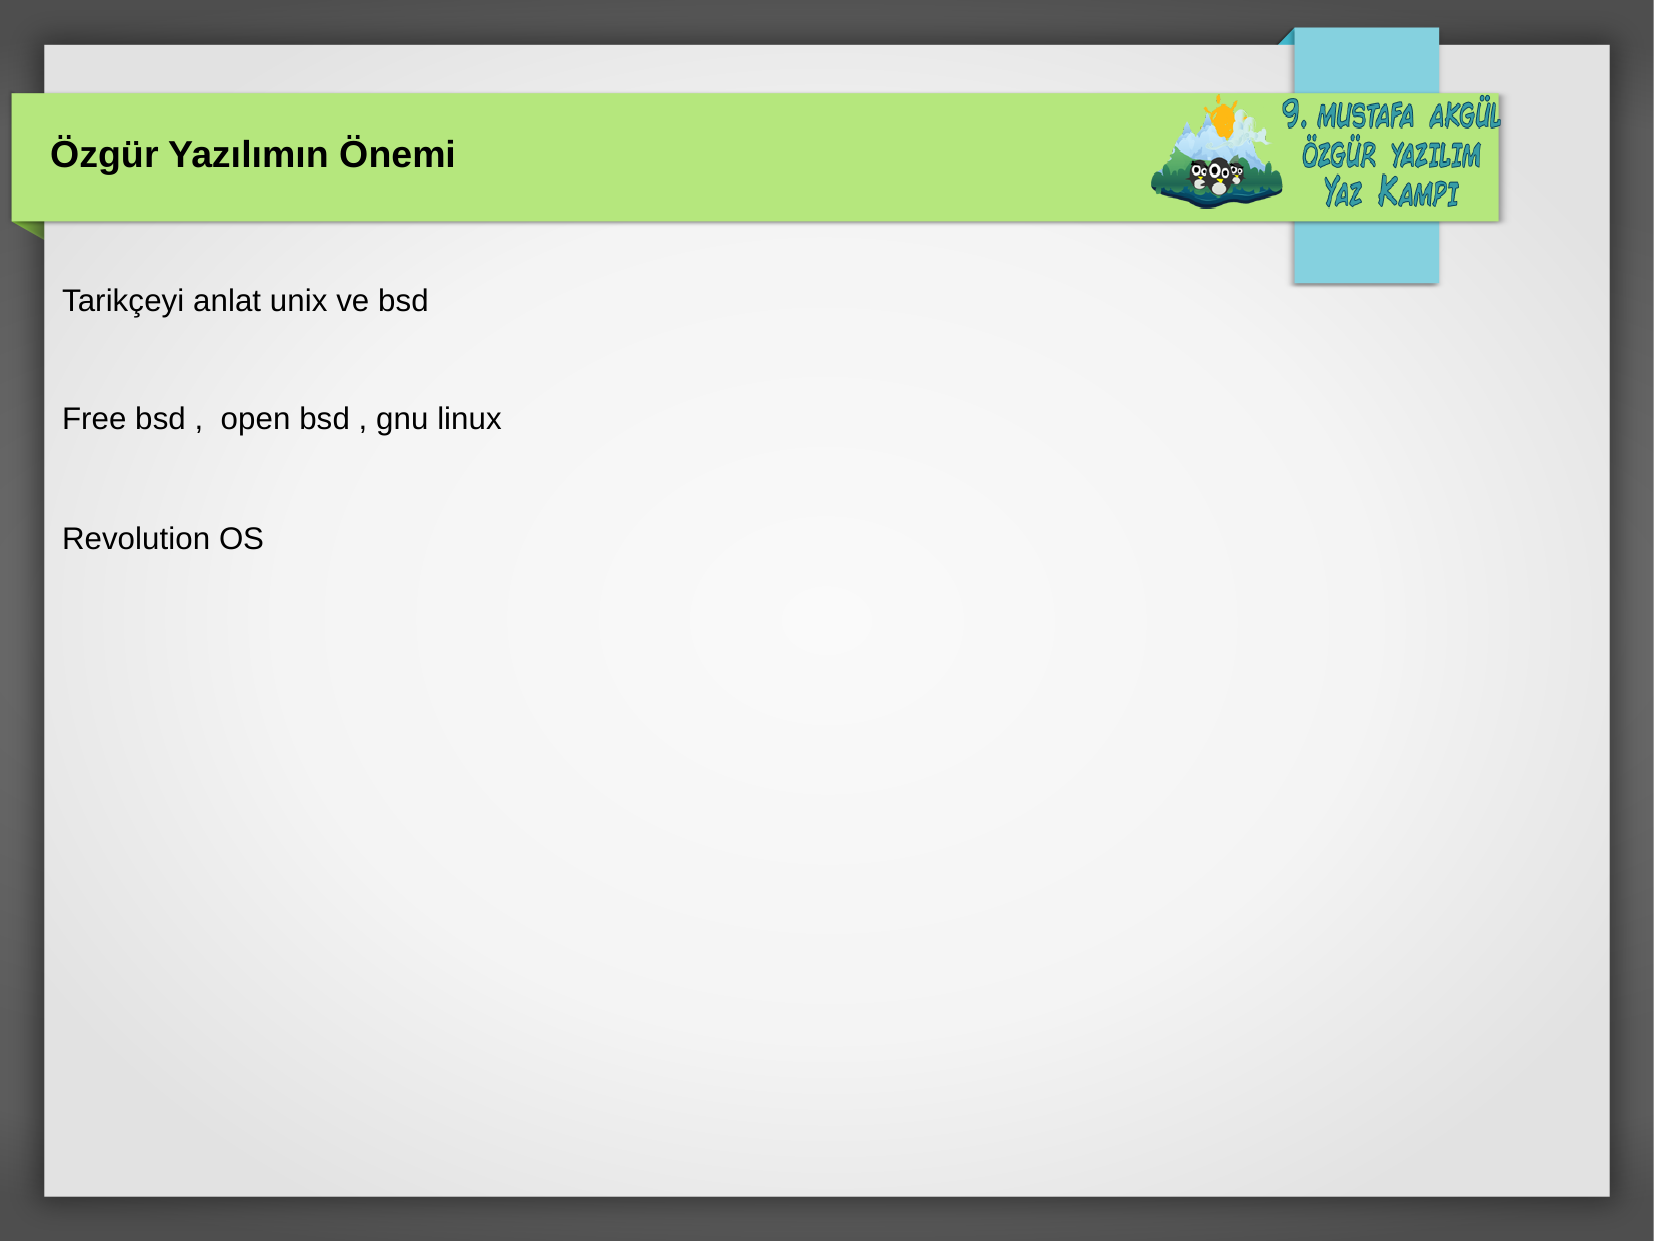

Özgür Yazılımın Önemi
Tarikçeyi anlat unix ve bsd
Free bsd , open bsd , gnu linux
Revolution OS